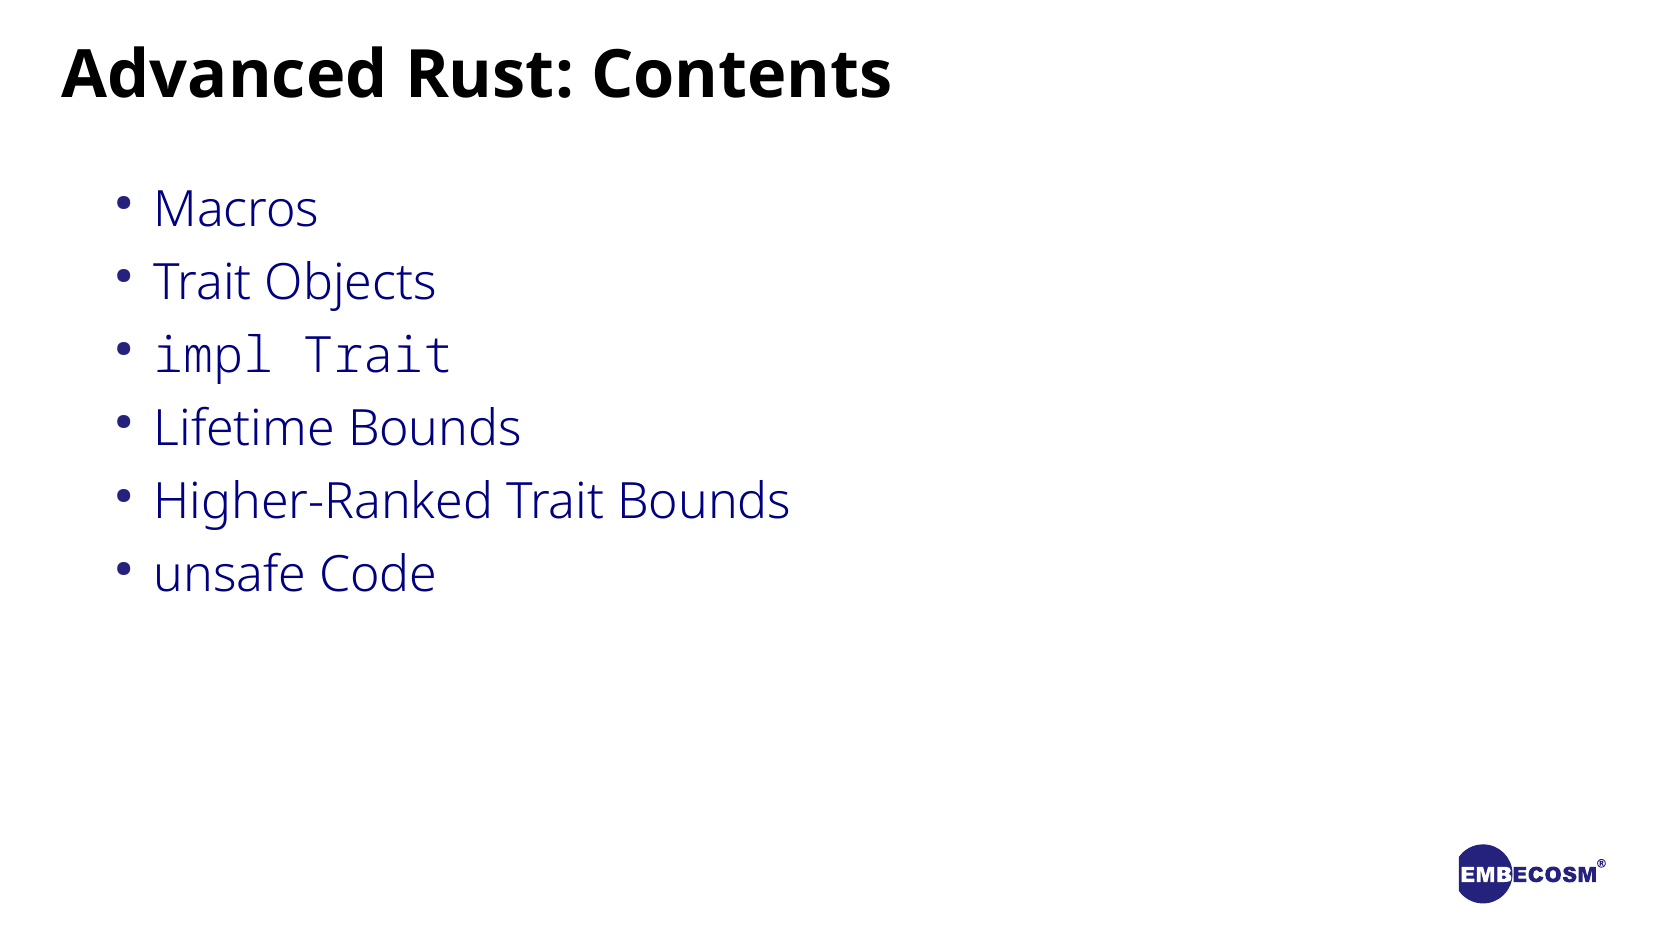

# Advanced Rust: Contents
Macros
Trait Objects
impl Trait
Lifetime Bounds
Higher-Ranked Trait Bounds
unsafe Code